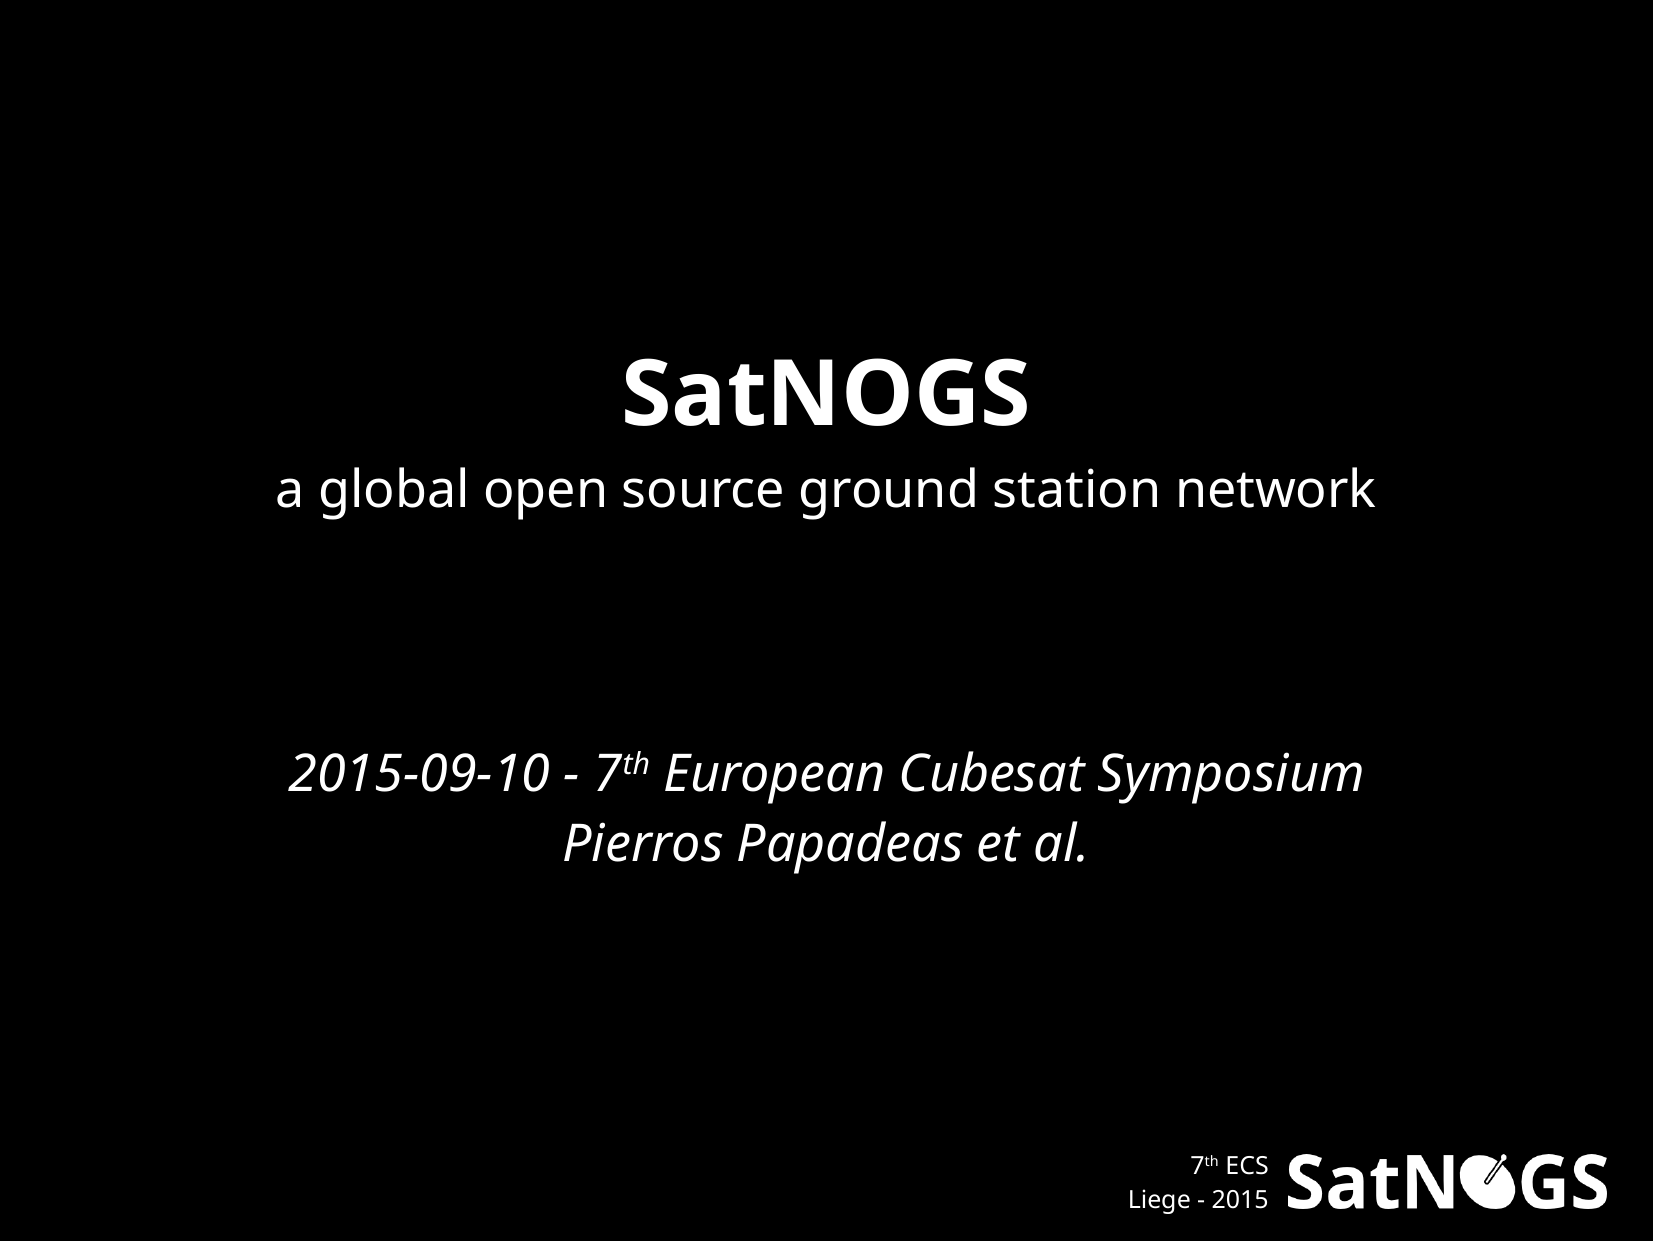

# SatNOGS a global open source ground station network 2015-09-10 - 7th European Cubesat Symposium Pierros Papadeas et al.